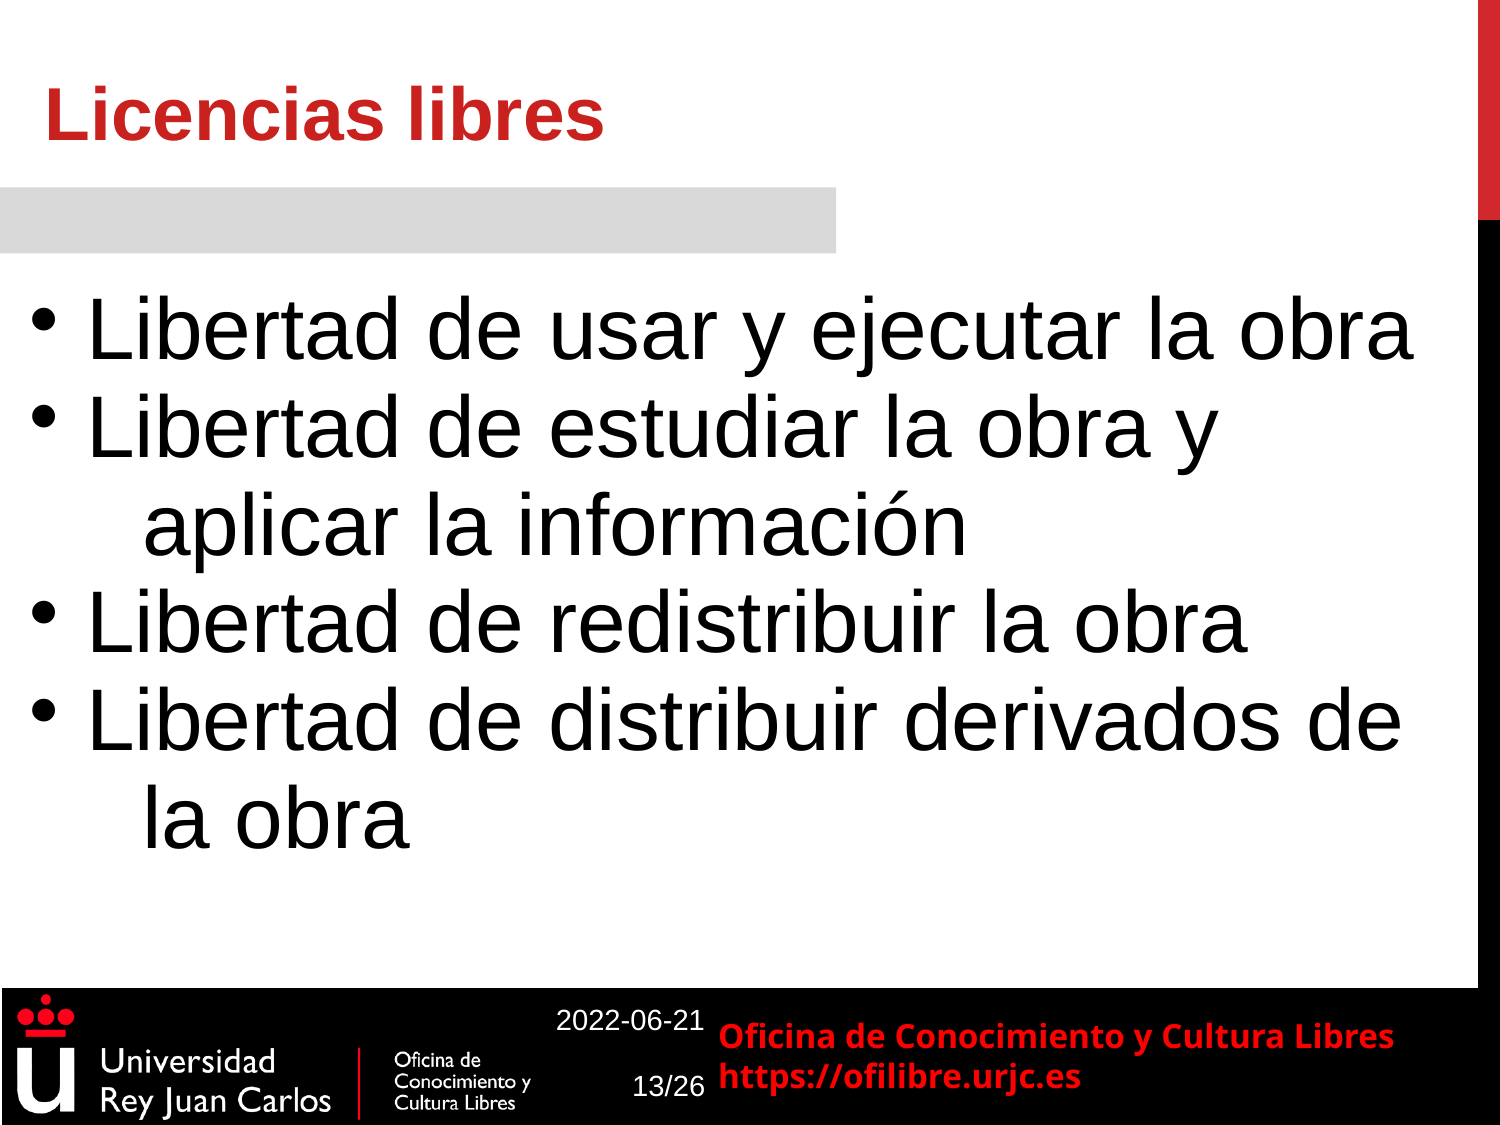

#
Licencias libres
Libertad de usar y ejecutar la obra
Libertad de estudiar la obra y aplicar la información
Libertad de redistribuir la obra
Libertad de distribuir derivados de la obra